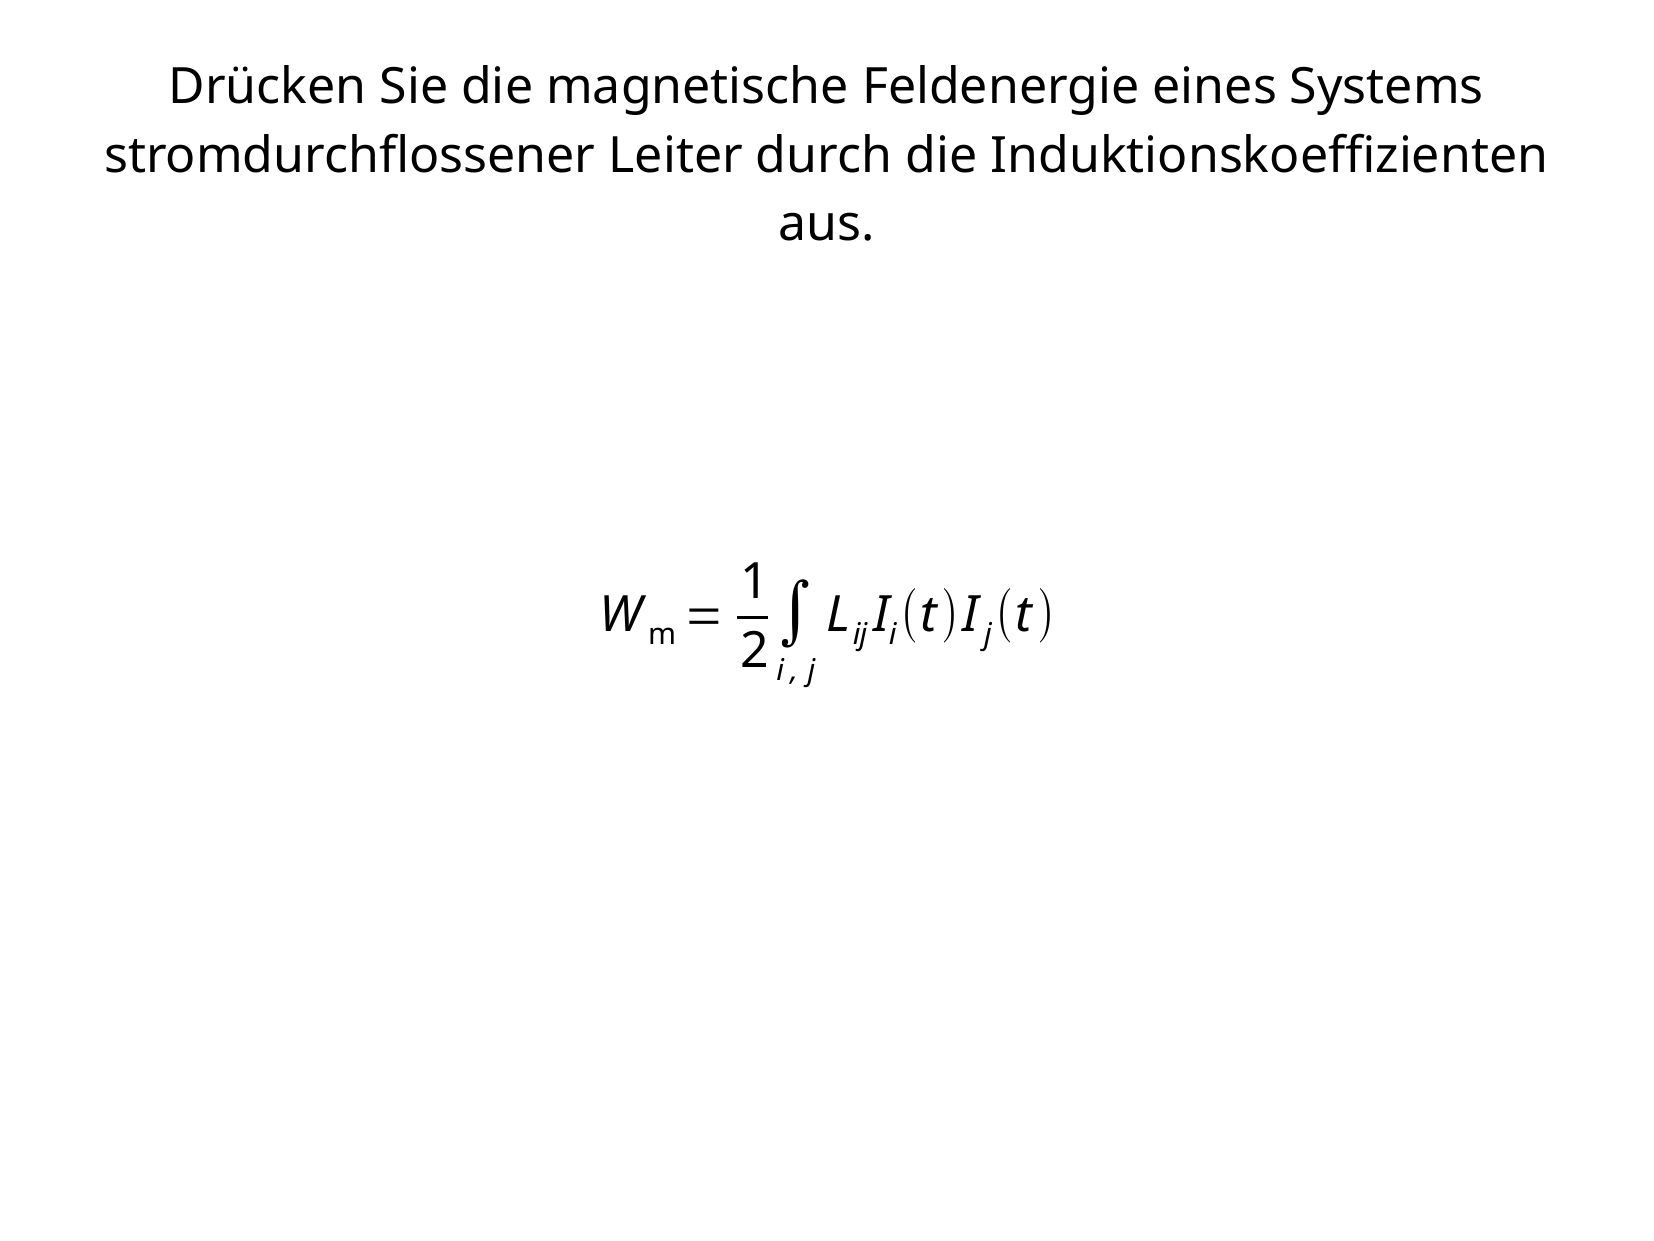

# Drücken Sie die magnetische Feldenergie eines Systems stromdurchflossener Leiter durch die Induktionskoeffizienten aus.